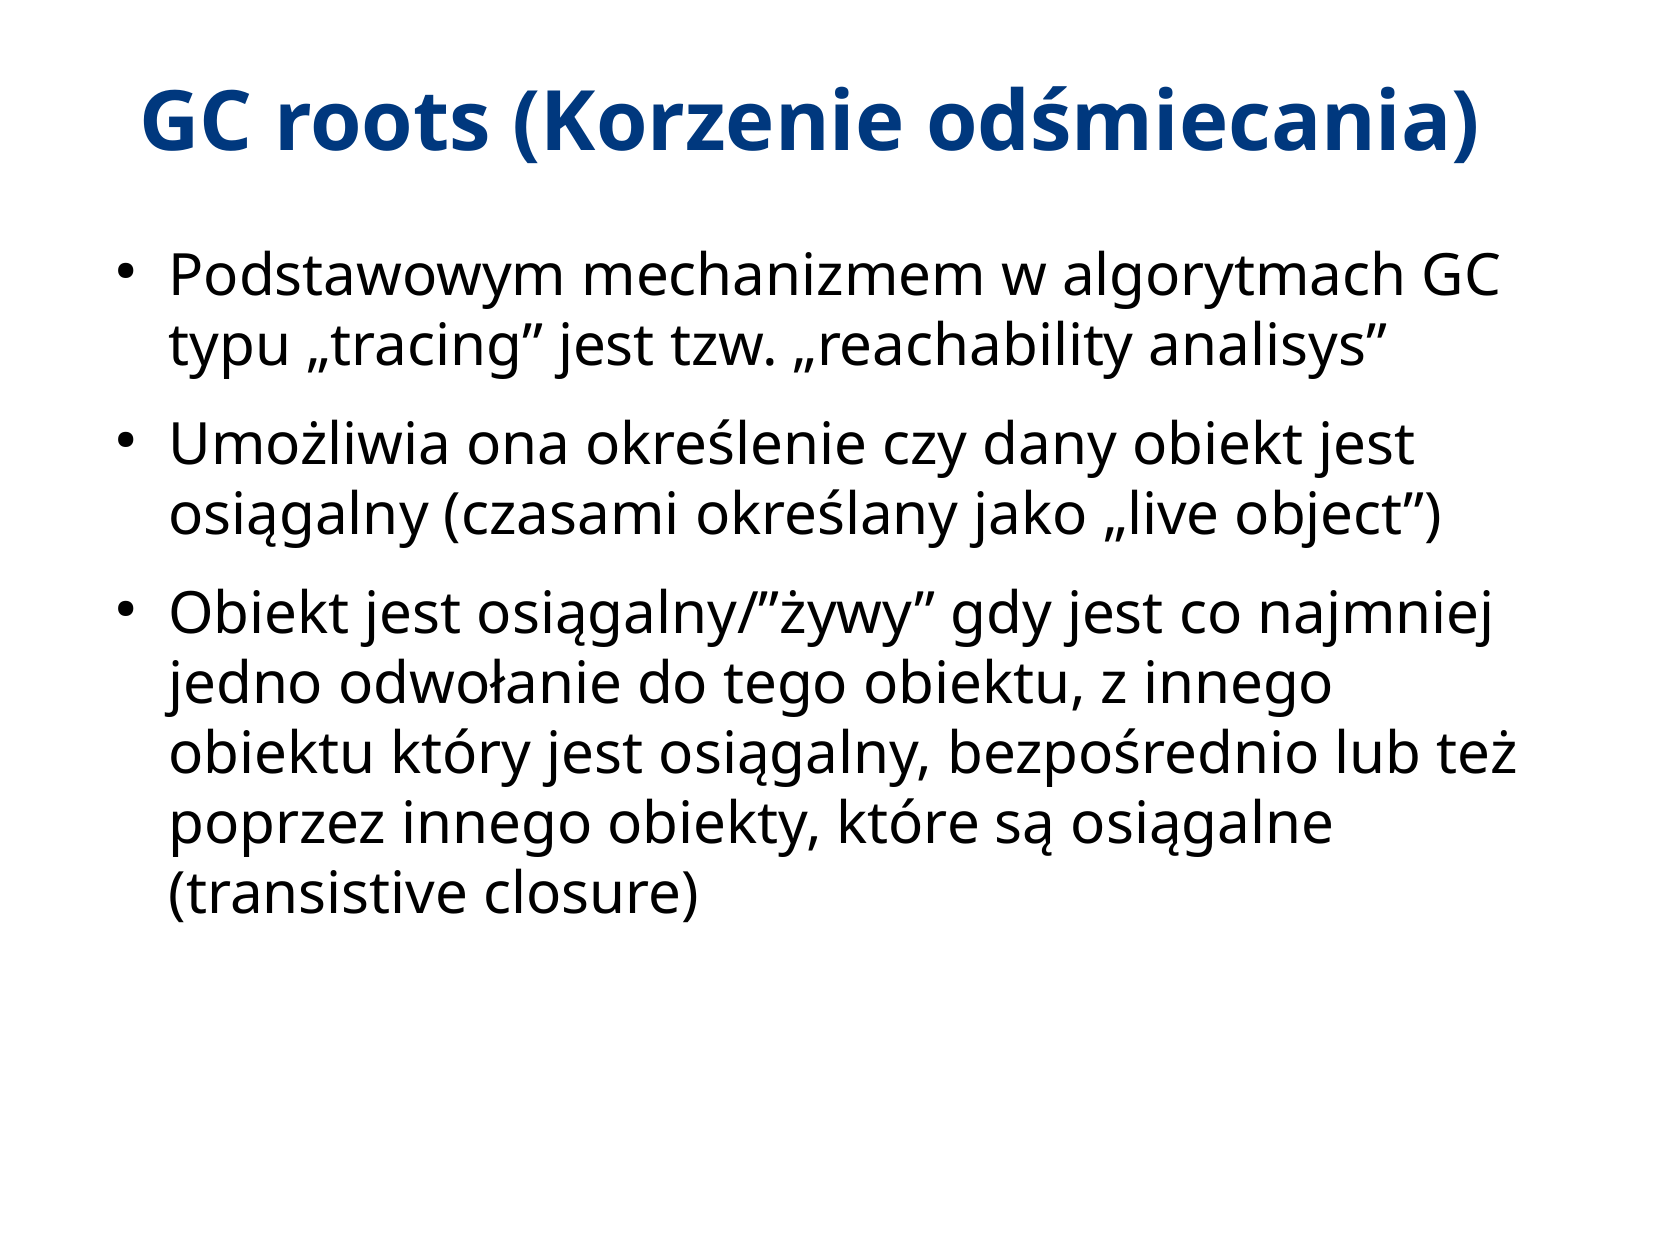

# GC roots (Korzenie odśmiecania)
Podstawowym mechanizmem w algorytmach GC typu „tracing” jest tzw. „reachability analisys”
Umożliwia ona określenie czy dany obiekt jest osiągalny (czasami określany jako „live object”)
Obiekt jest osiągalny/”żywy” gdy jest co najmniej jedno odwołanie do tego obiektu, z innego obiektu który jest osiągalny, bezpośrednio lub też poprzez innego obiekty, które są osiągalne (transistive closure)